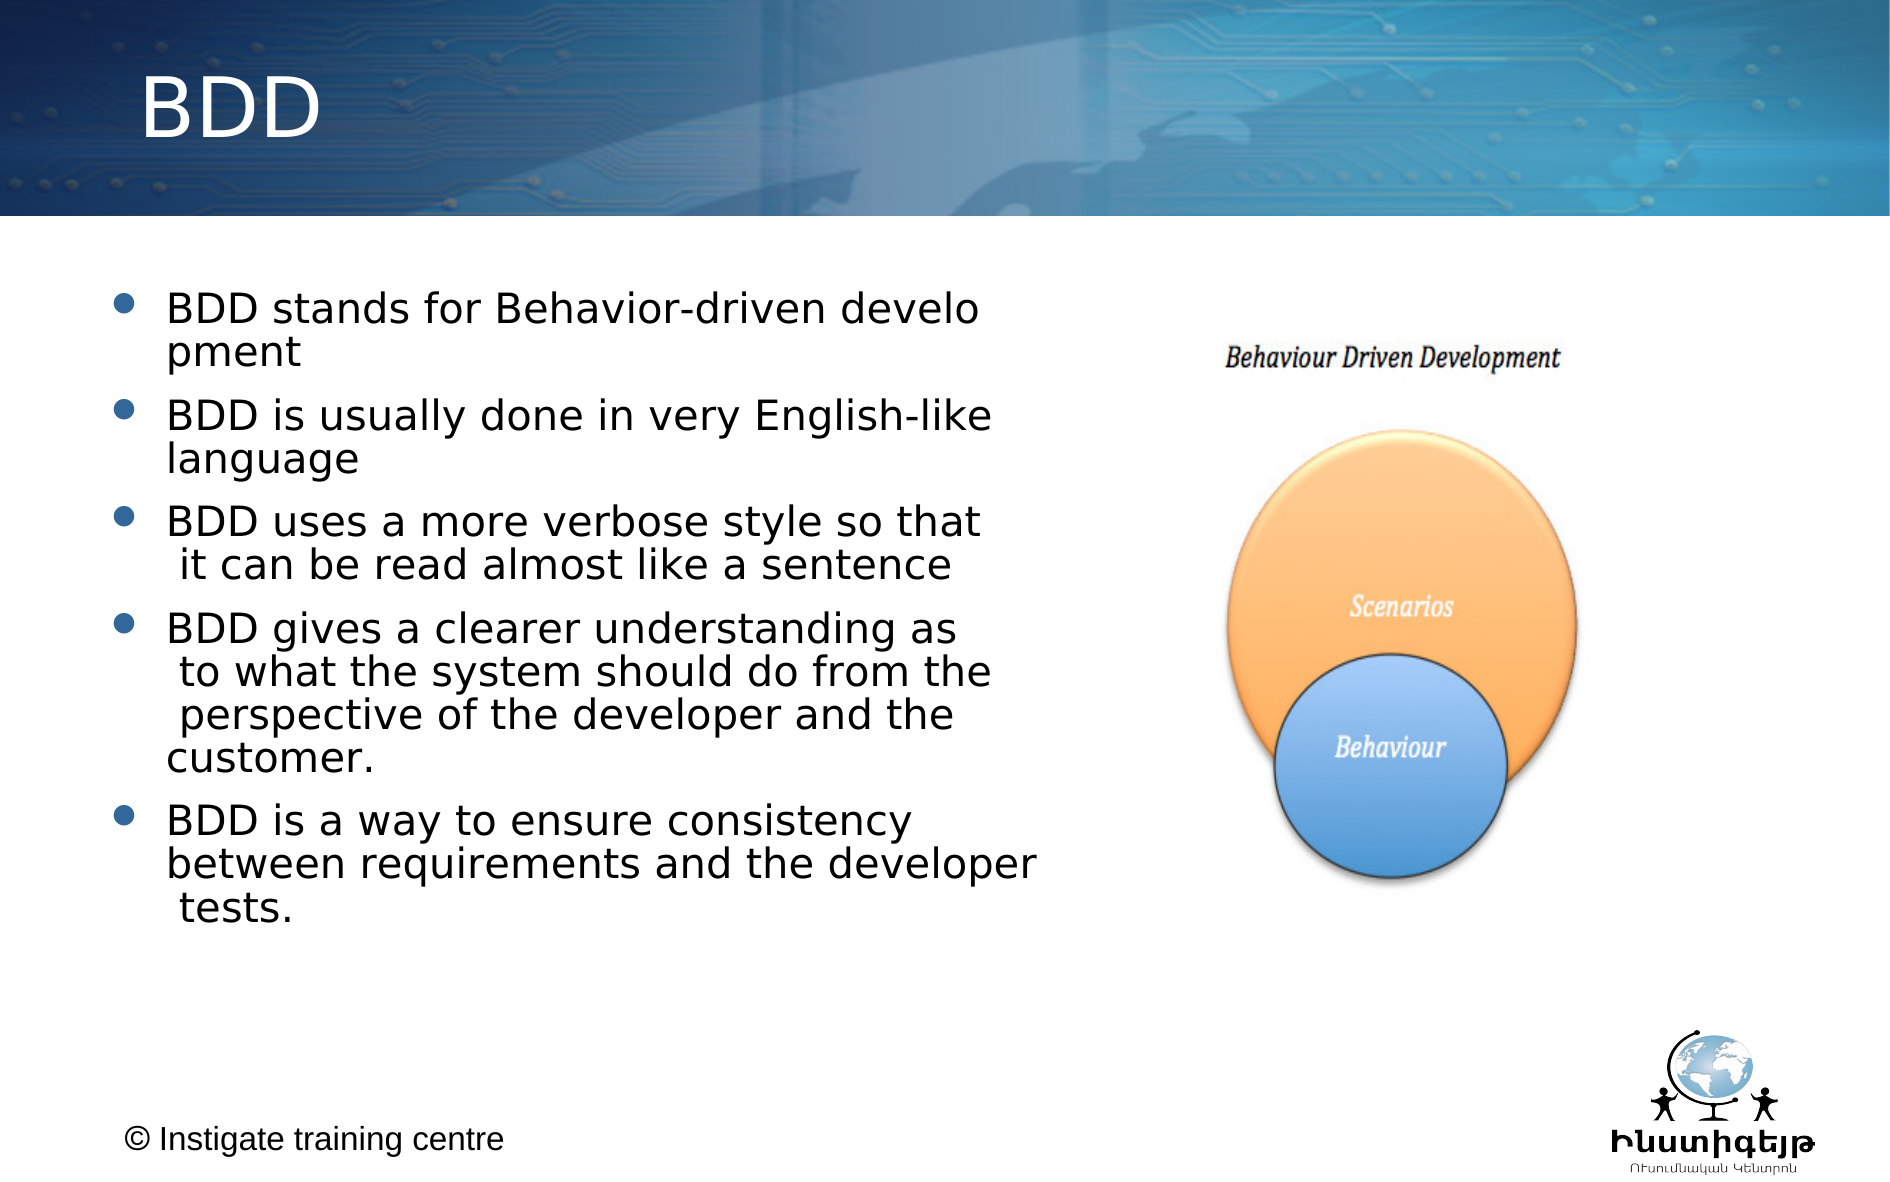

BDD
# BDD stands for Behavior-driven develo pment
BDD is usually done in very English-like
language
BDD uses a more verbose style so that
 it can be read almost like a sentence
BDD gives a clearer understanding as
 to what the system should do from the
 perspective of the developer and the
customer.
BDD is a way to ensure consistency
between requirements and the developer
 tests.